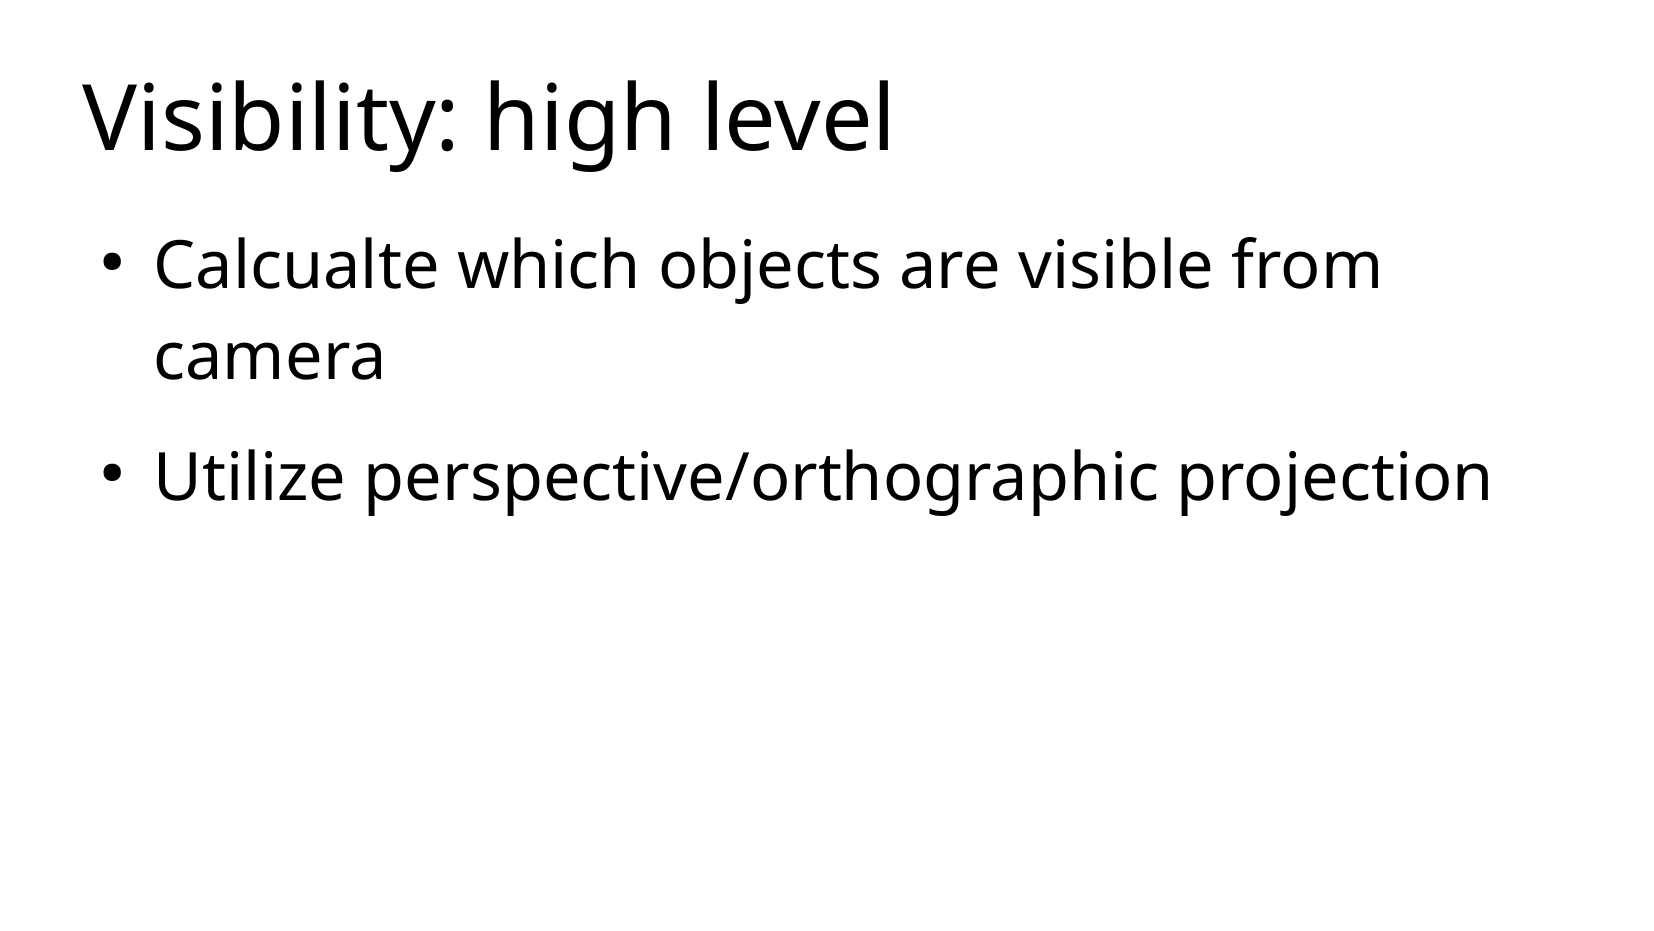

# Visibility: high level
Calcualte which objects are visible from camera
Utilize perspective/orthographic projection